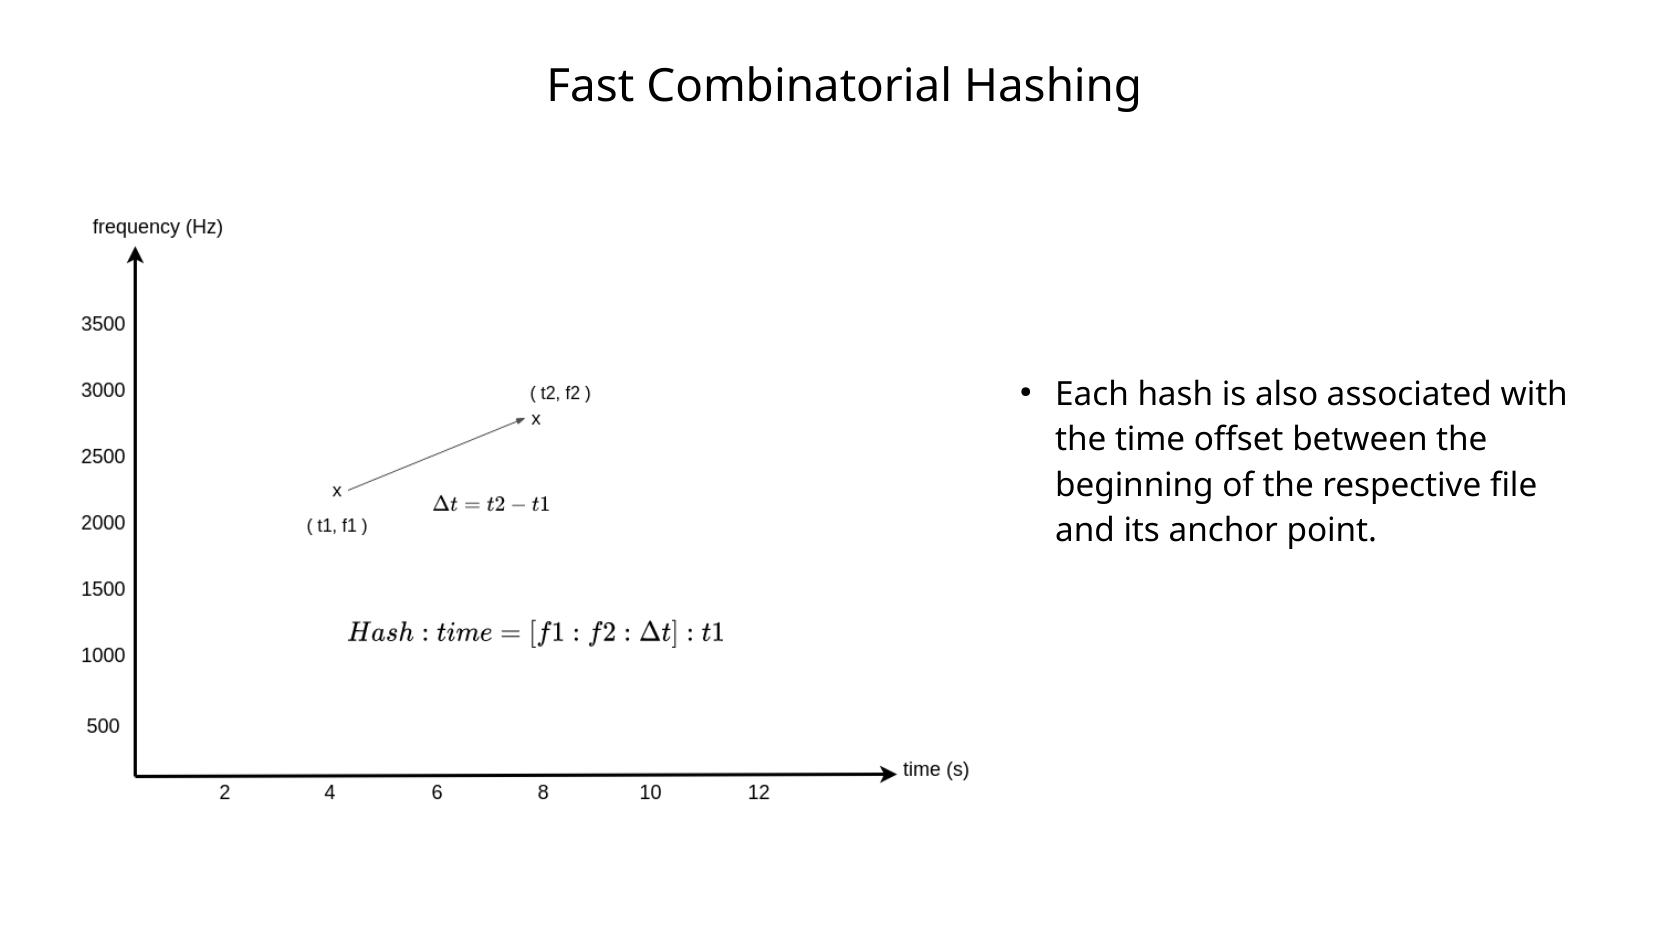

Fast Combinatorial Hashing
Each hash is also associated with the time offset between the beginning of the respective file and its anchor point.